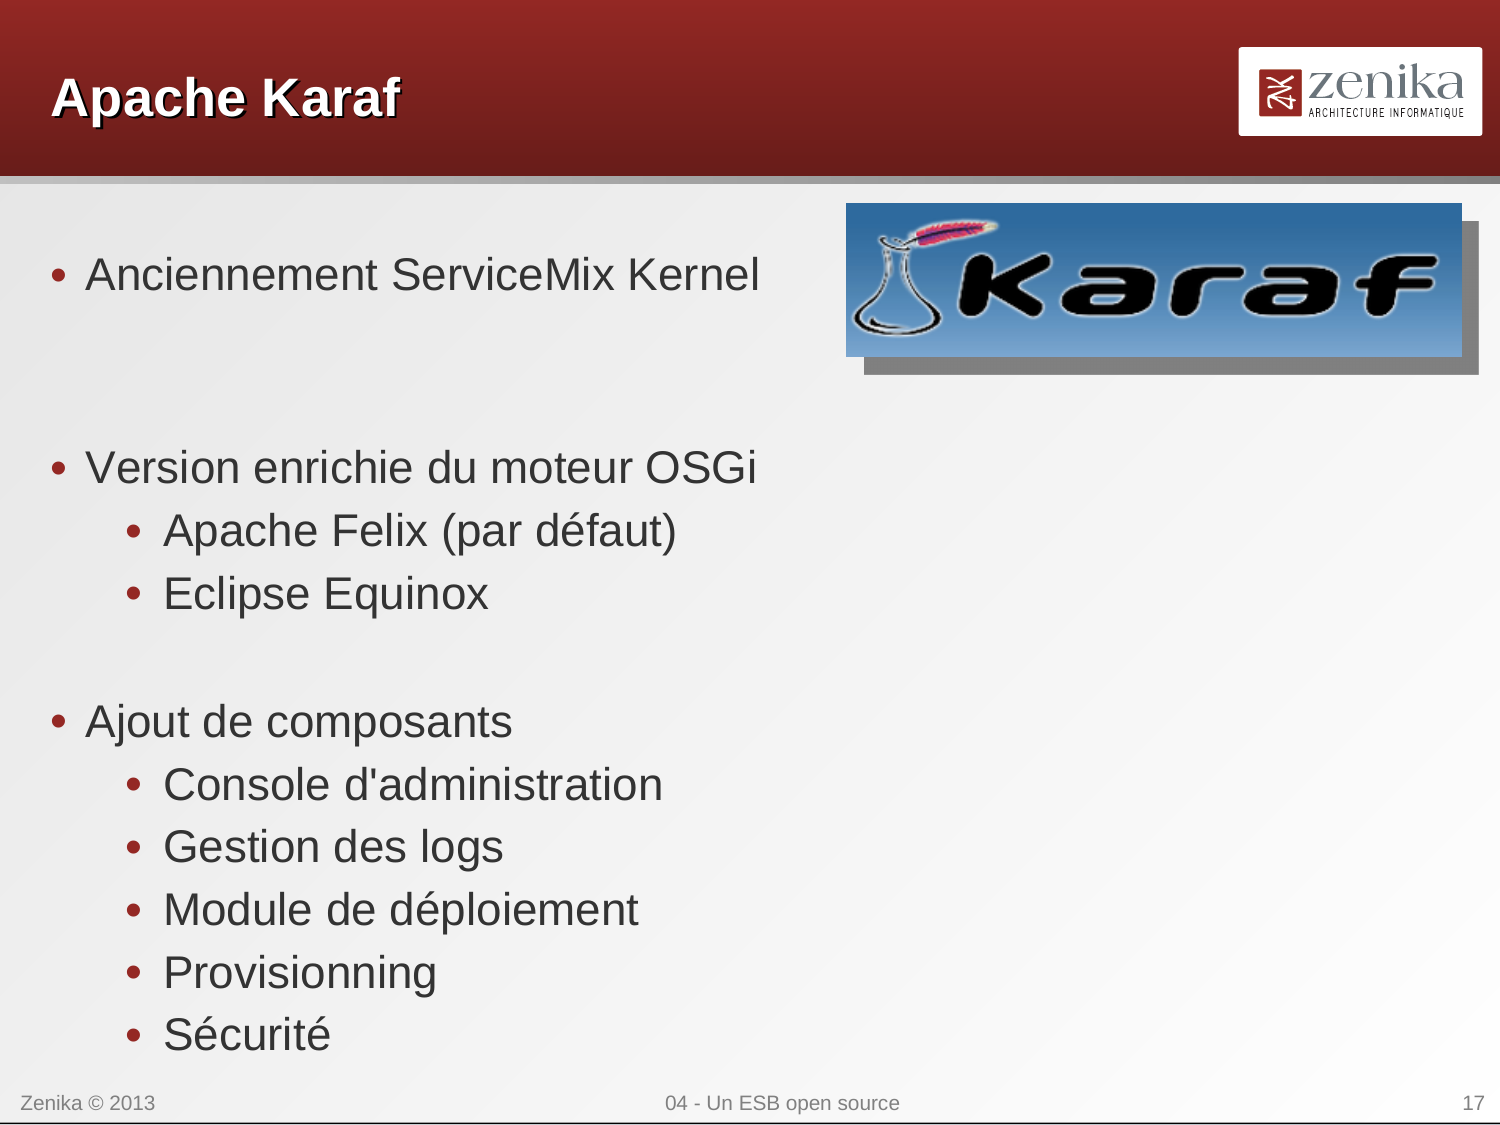

# Apache Karaf
Anciennement ServiceMix Kernel
Version enrichie du moteur OSGi
Apache Felix (par défaut)
Eclipse Equinox
Ajout de composants
Console d'administration
Gestion des logs
Module de déploiement
Provisionning
Sécurité